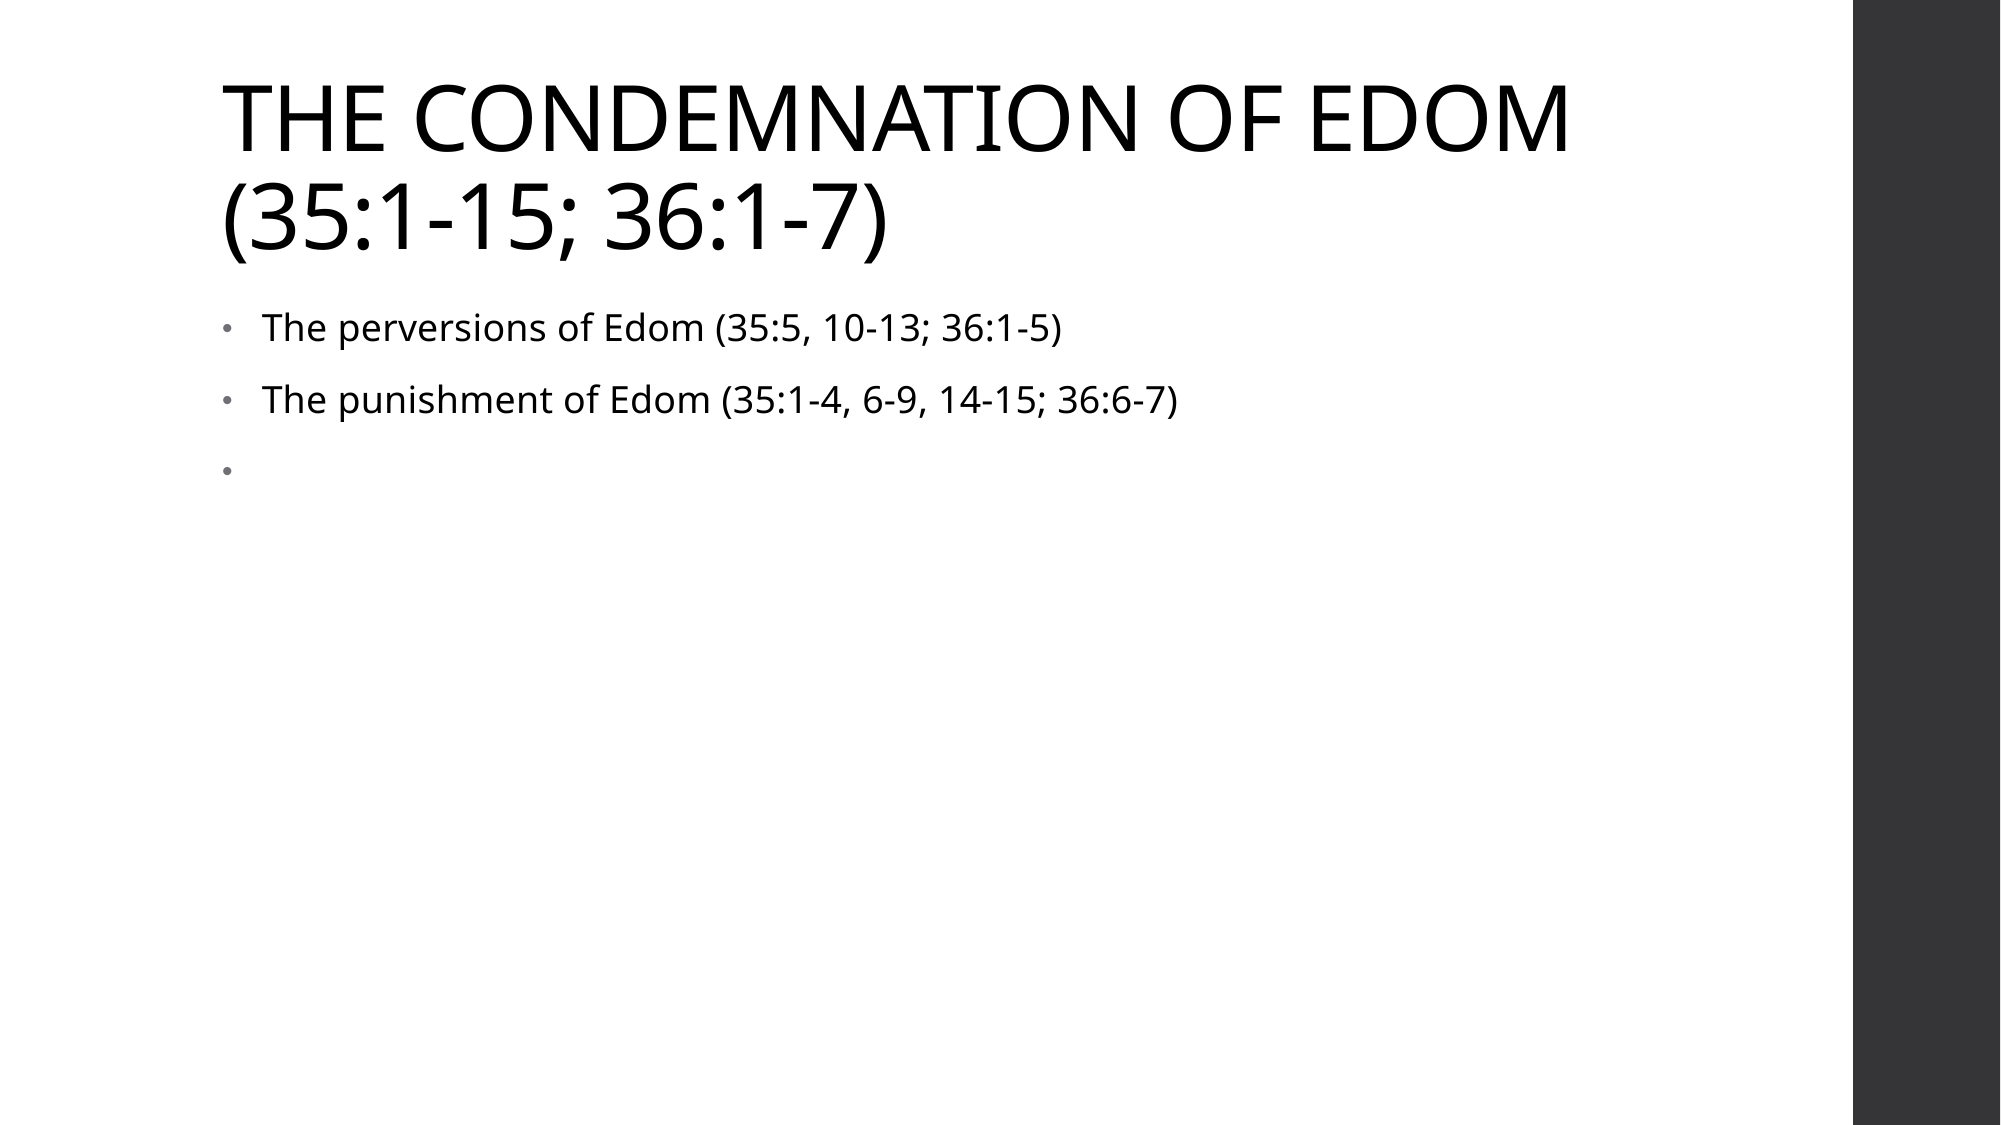

# THE CONDEMNATION OF EDOM (35:1-15; 36:1-7)
 The perversions of Edom (35:5, 10-13; 36:1-5)
 The punishment of Edom (35:1-4, 6-9, 14-15; 36:6-7)